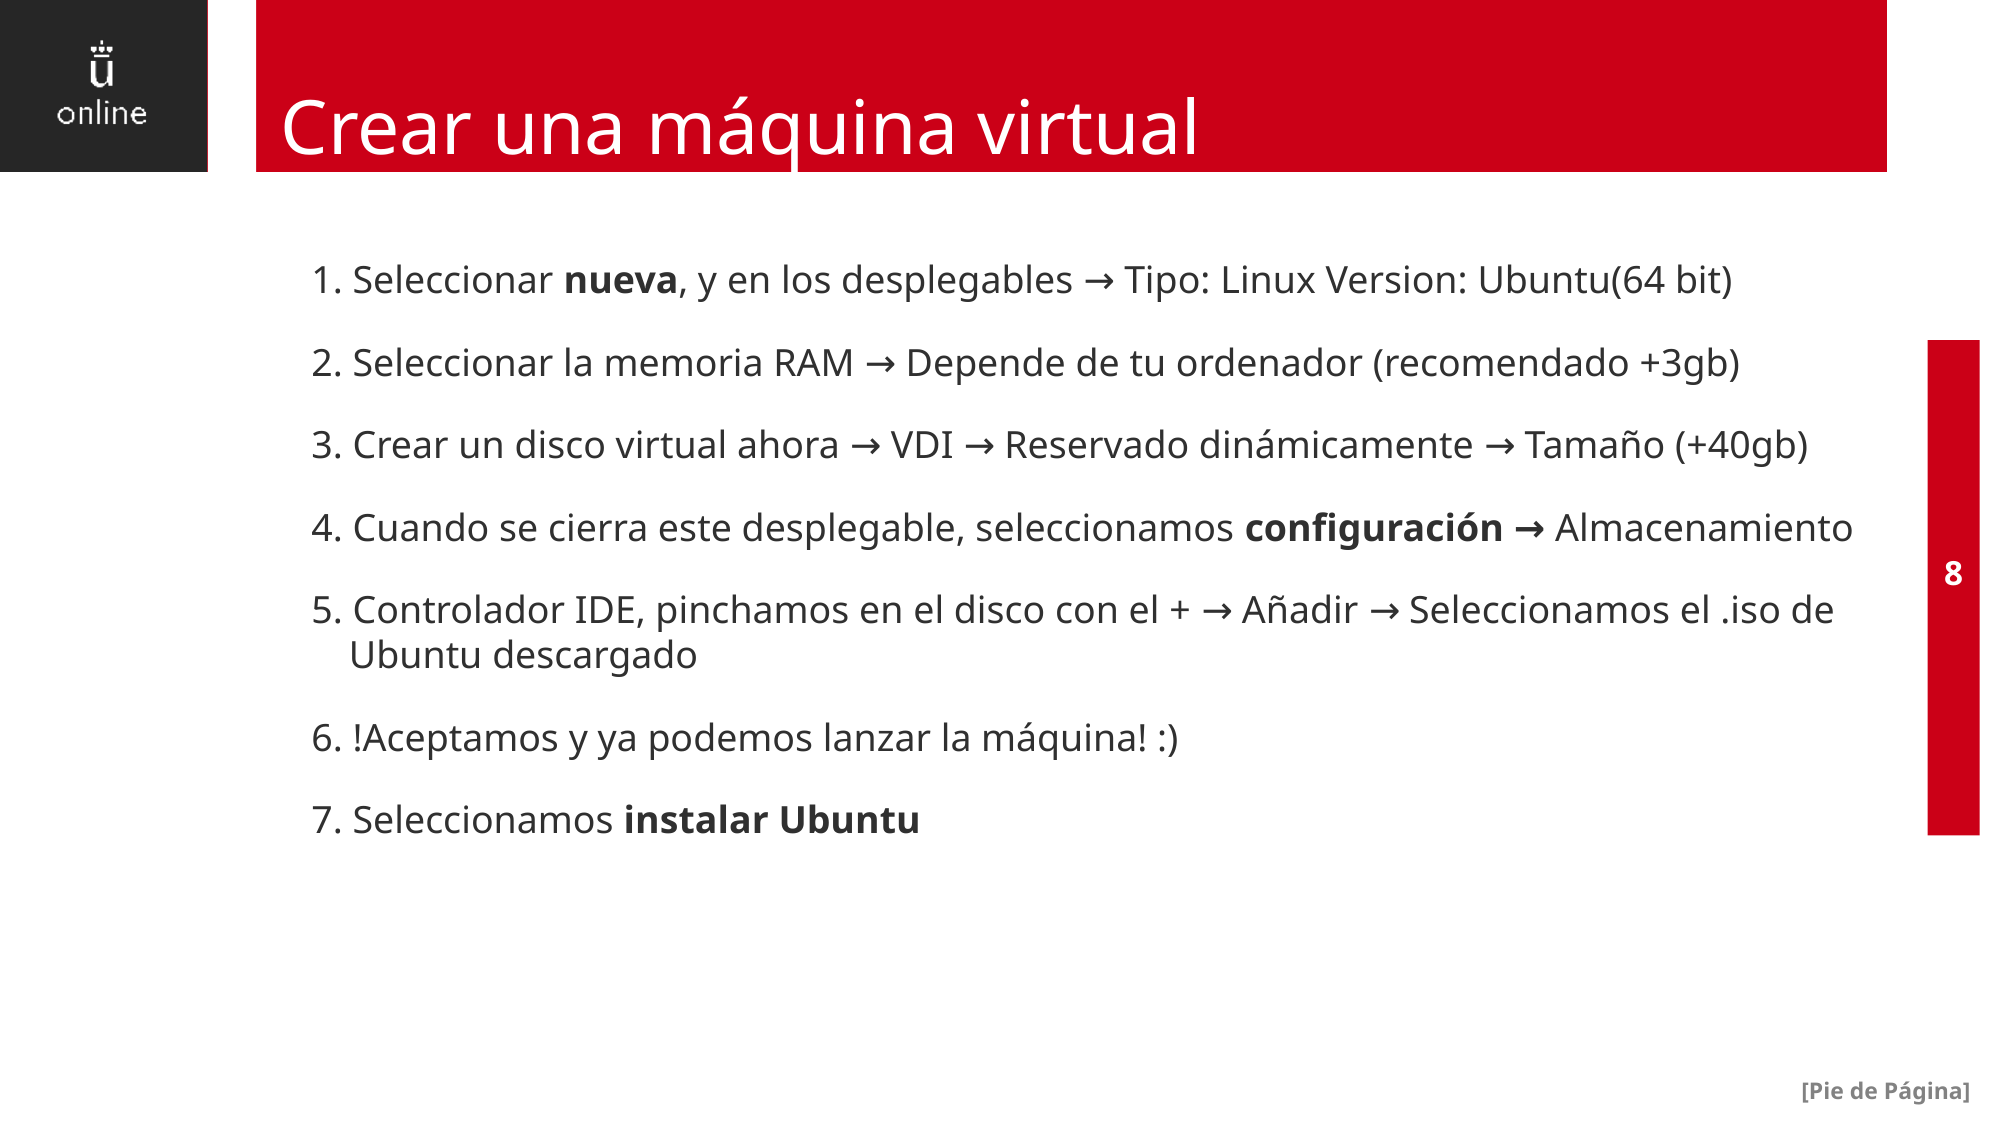

Crear una máquina virtual
# 1. Seleccionar nueva, y en los desplegables → Tipo: Linux Version: Ubuntu(64 bit)
2. Seleccionar la memoria RAM → Depende de tu ordenador (recomendado +3gb)
3. Crear un disco virtual ahora → VDI → Reservado dinámicamente → Tamaño (+40gb)
4. Cuando se cierra este desplegable, seleccionamos configuración → Almacenamiento
5. Controlador IDE, pinchamos en el disco con el + → Añadir → Seleccionamos el .iso de Ubuntu descargado
6. !Aceptamos y ya podemos lanzar la máquina! :)
7. Seleccionamos instalar Ubuntu
[Pie de Página]